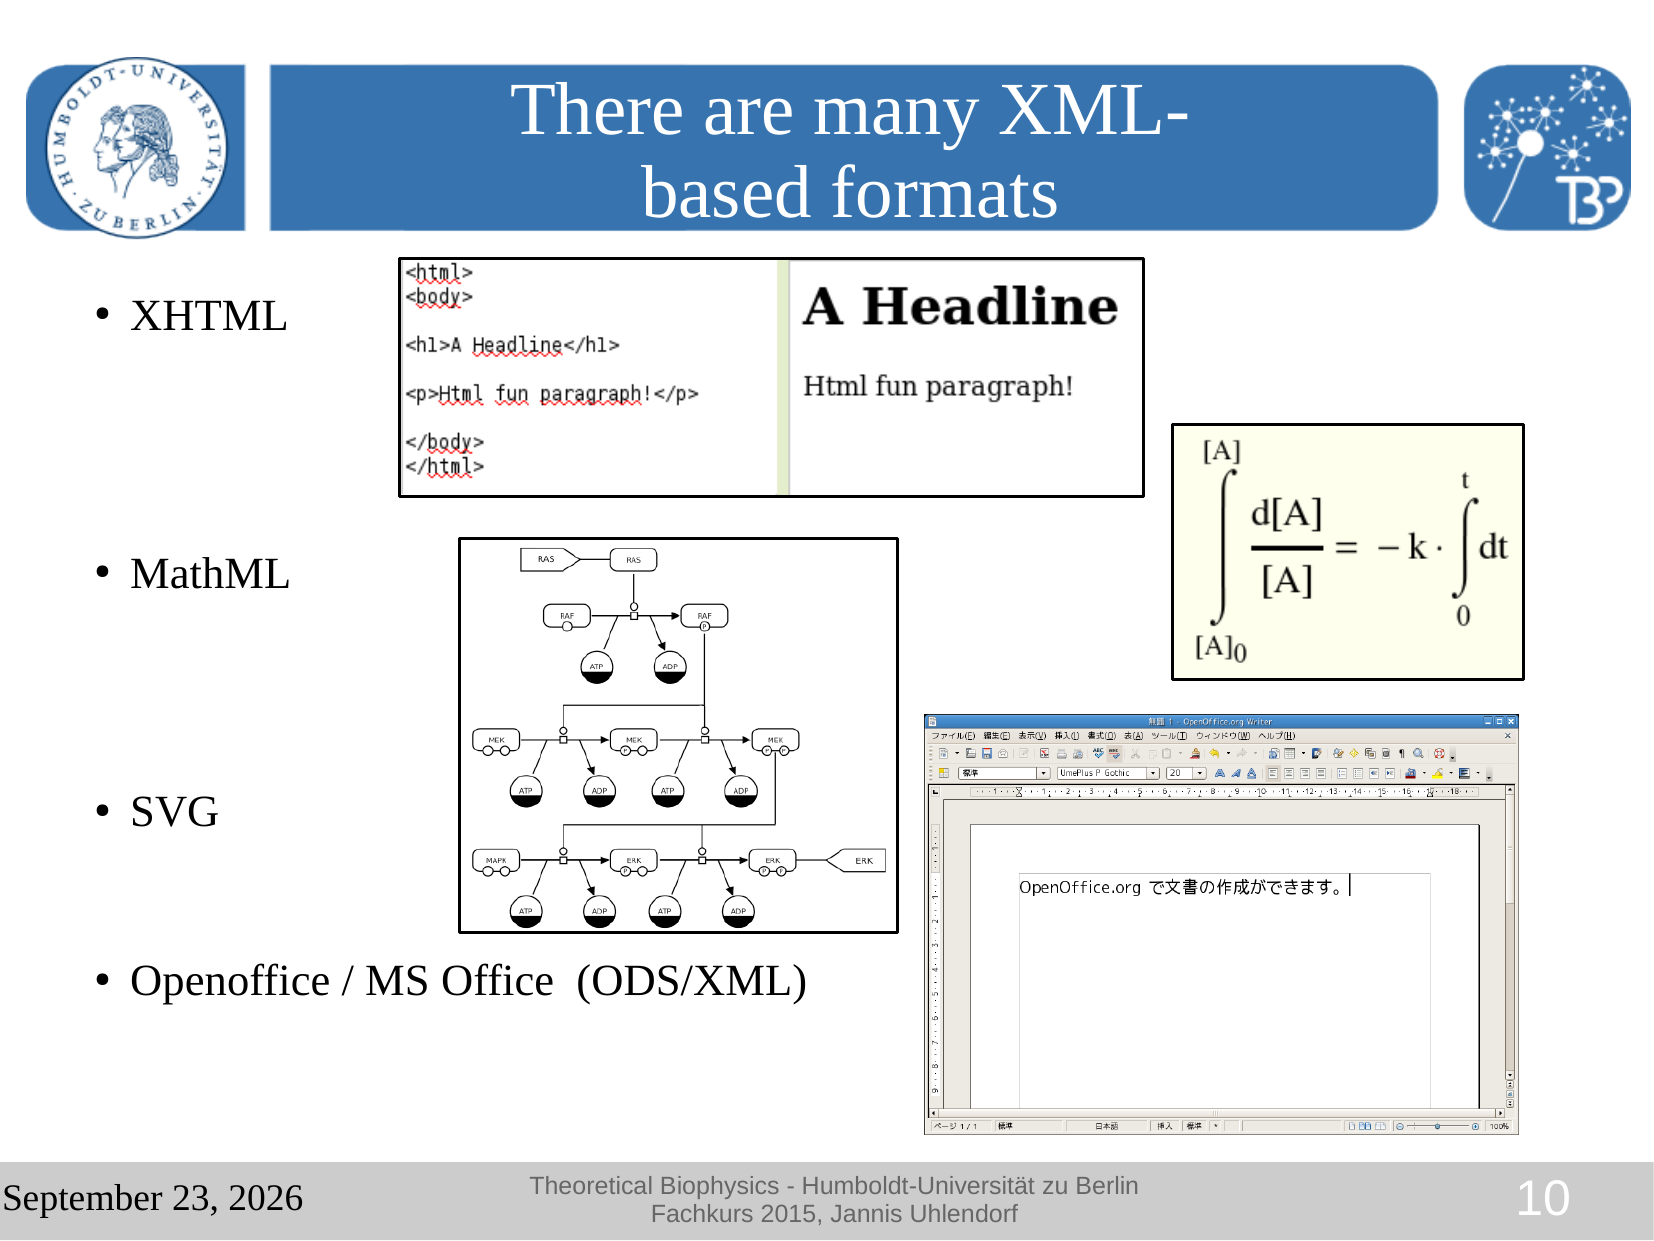

# There are many XML- based formats
XHTML
MathML
SVG
Openoffice / MS Office (ODS/XML)
10